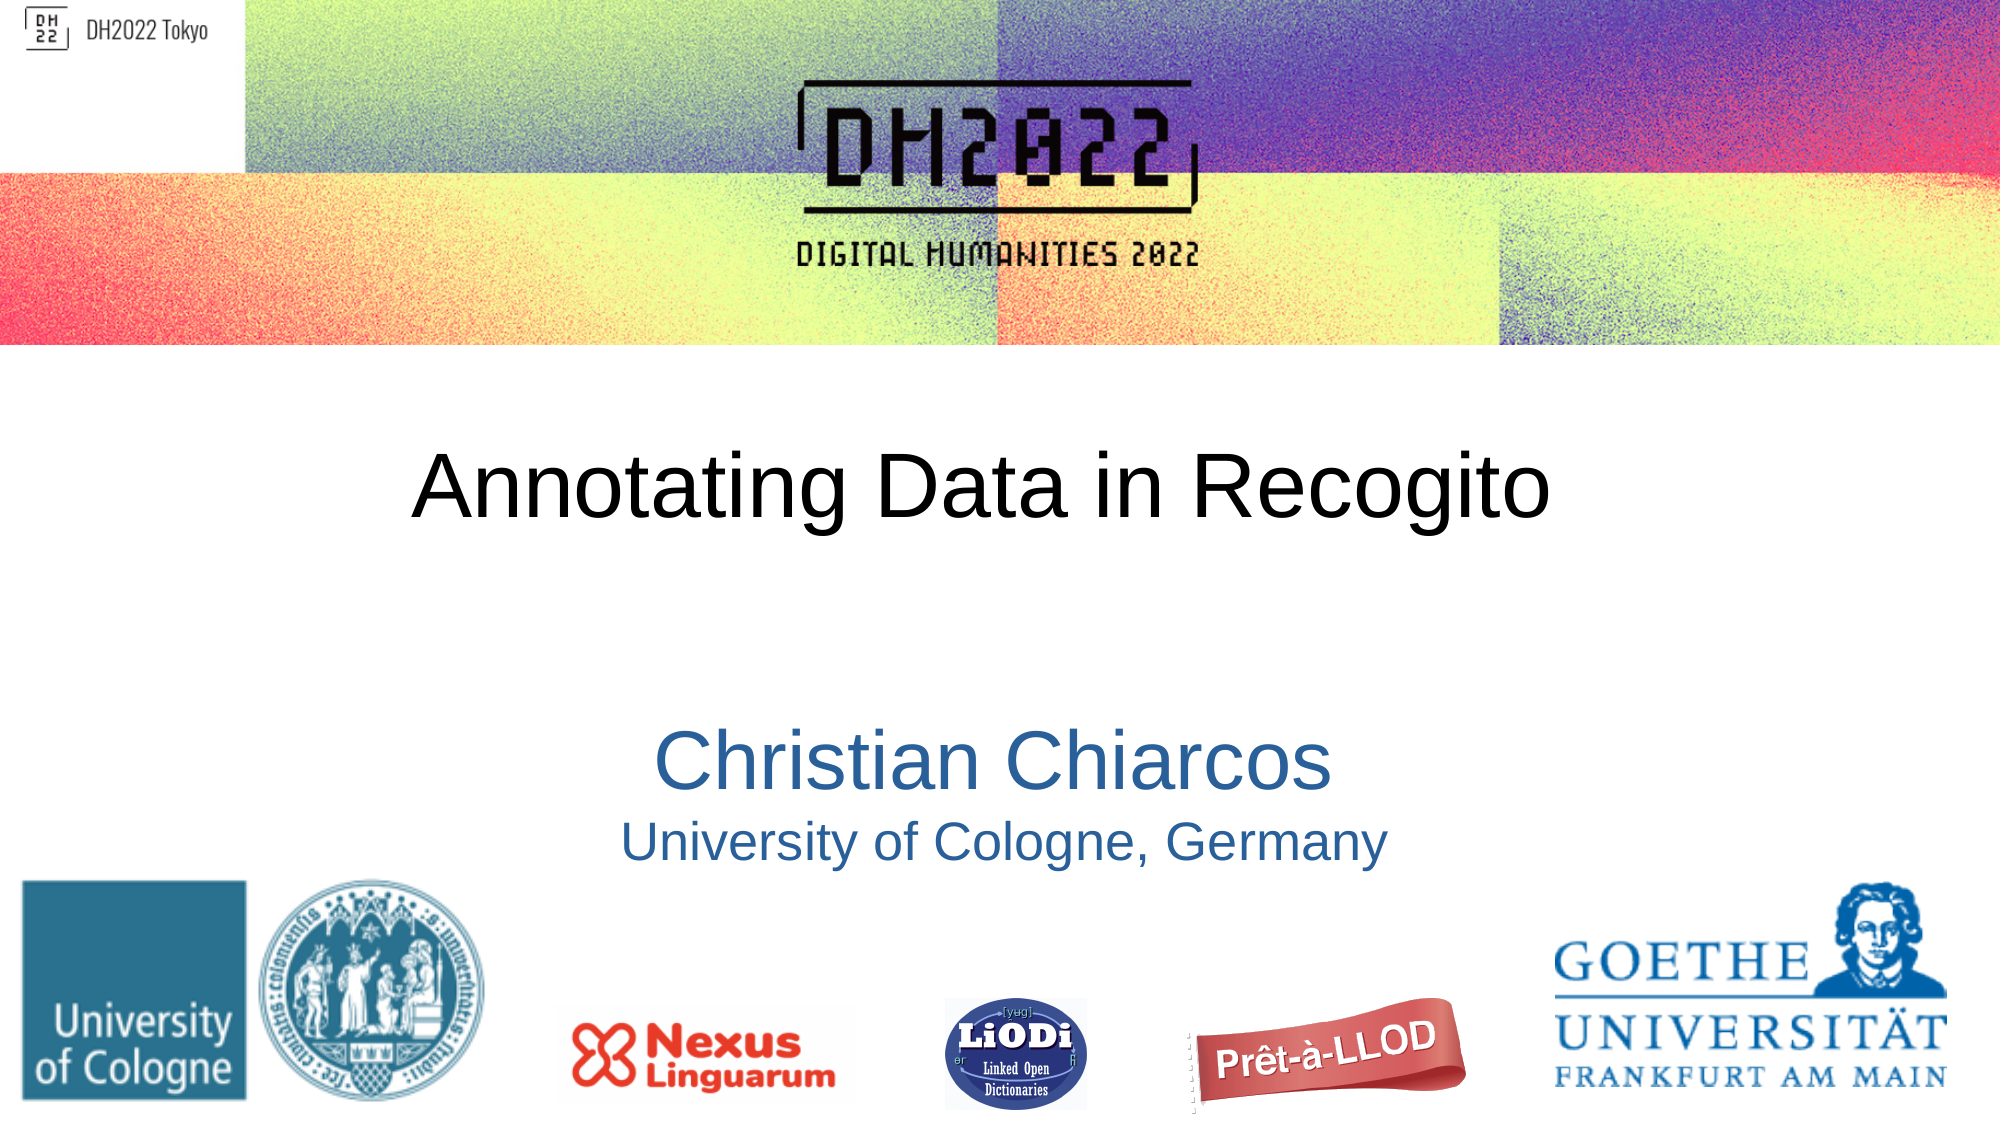

# Annotating Data in Recogito
Christian Chiarcos
University of Cologne, Germany